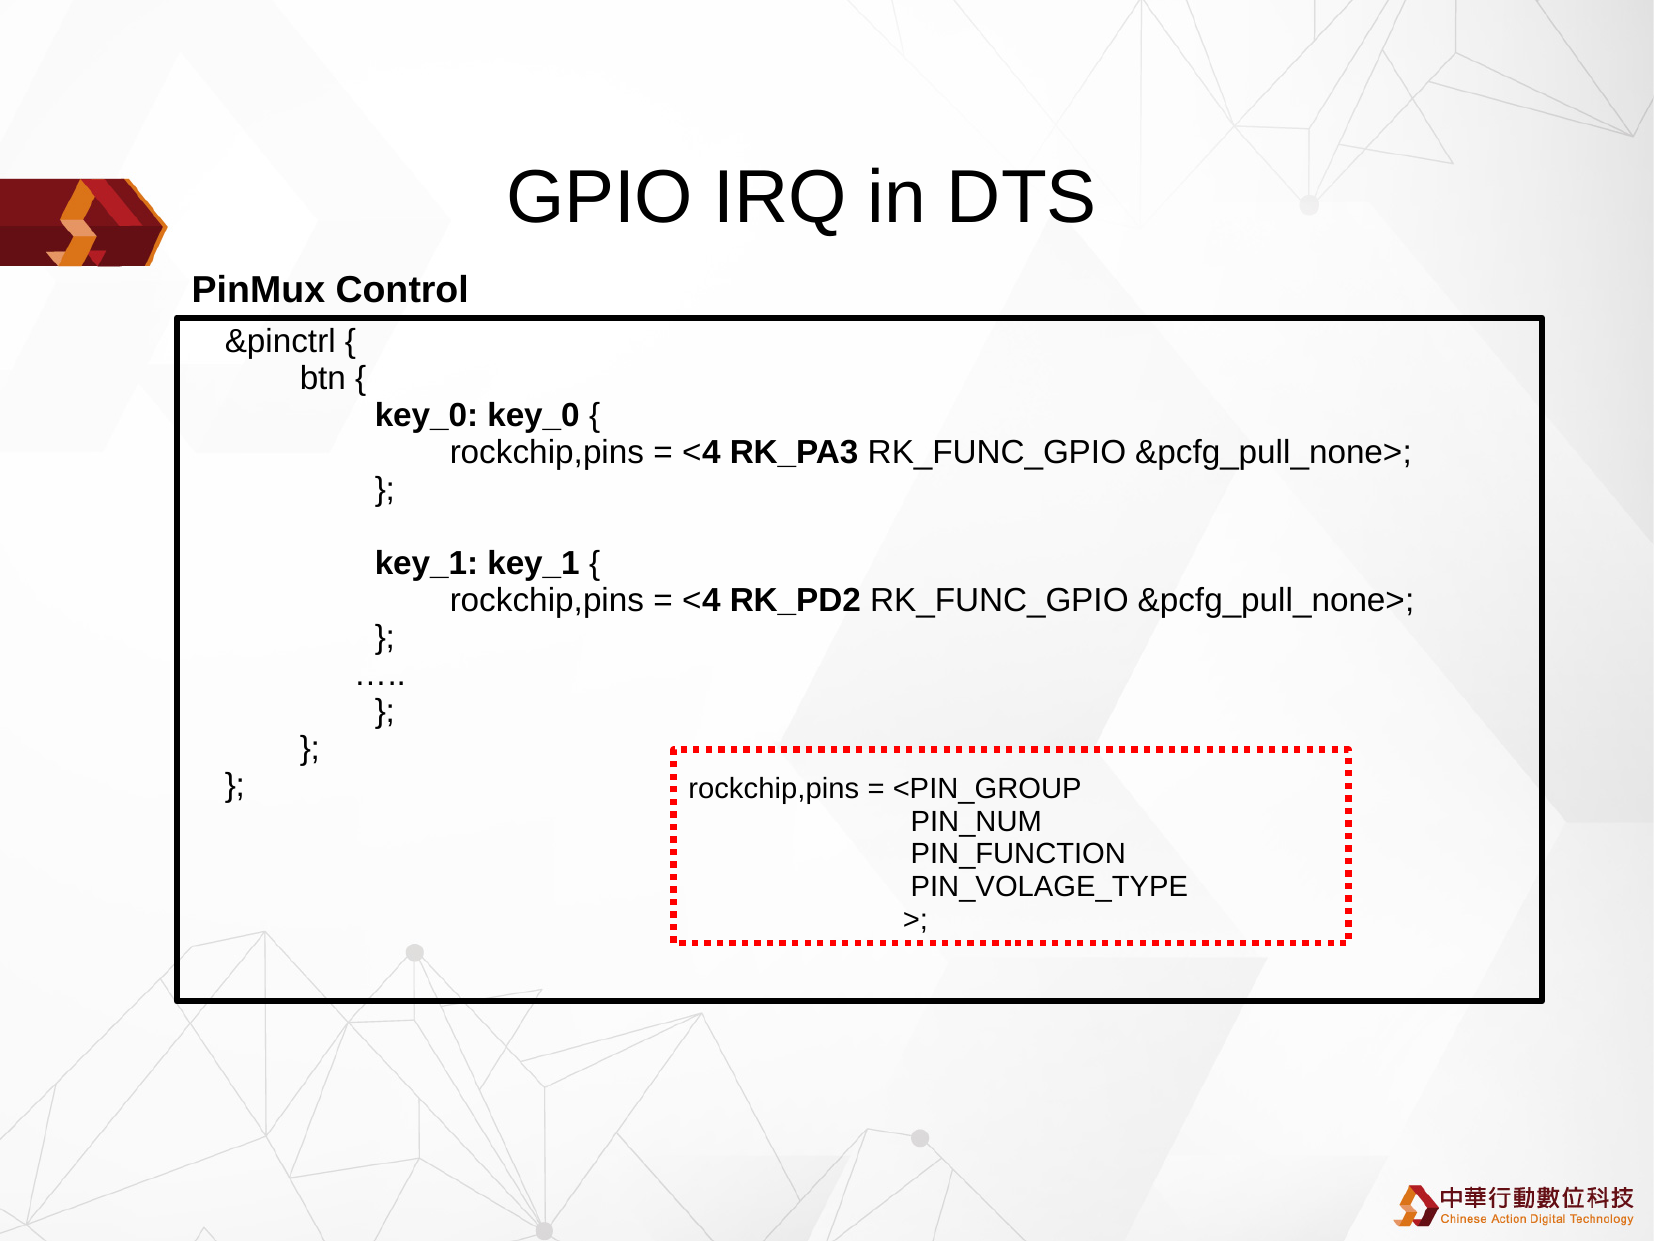

# GPIO IRQ in DTS
PinMux Control
&pinctrl {
	btn {
		key_0: key_0 {
			rockchip,pins = <4 RK_PA3 RK_FUNC_GPIO &pcfg_pull_none>;
		};
		key_1: key_1 {
			rockchip,pins = <4 RK_PD2 RK_FUNC_GPIO &pcfg_pull_none>;
		};
 …..
		};
	};
};
rockchip,pins = <PIN_GROUP
 PIN_NUM
 PIN_FUNCTION
 PIN_VOLAGE_TYPE
 >;